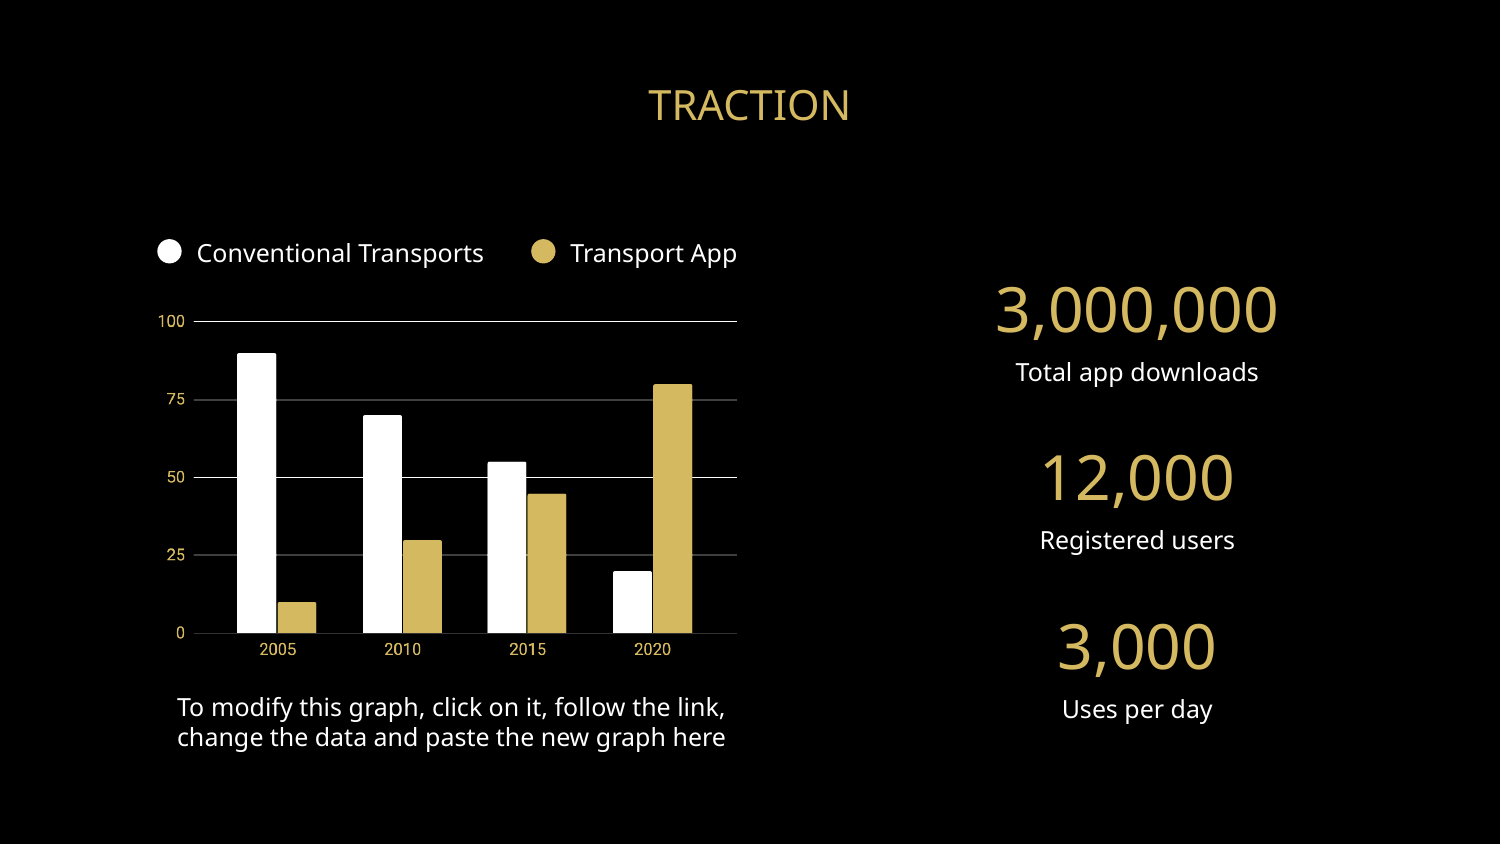

# TRACTION
Conventional Transports
Transport App
3,000,000
Total app downloads
12,000
Registered users
3,000
To modify this graph, click on it, follow the link, change the data and paste the new graph here
Uses per day